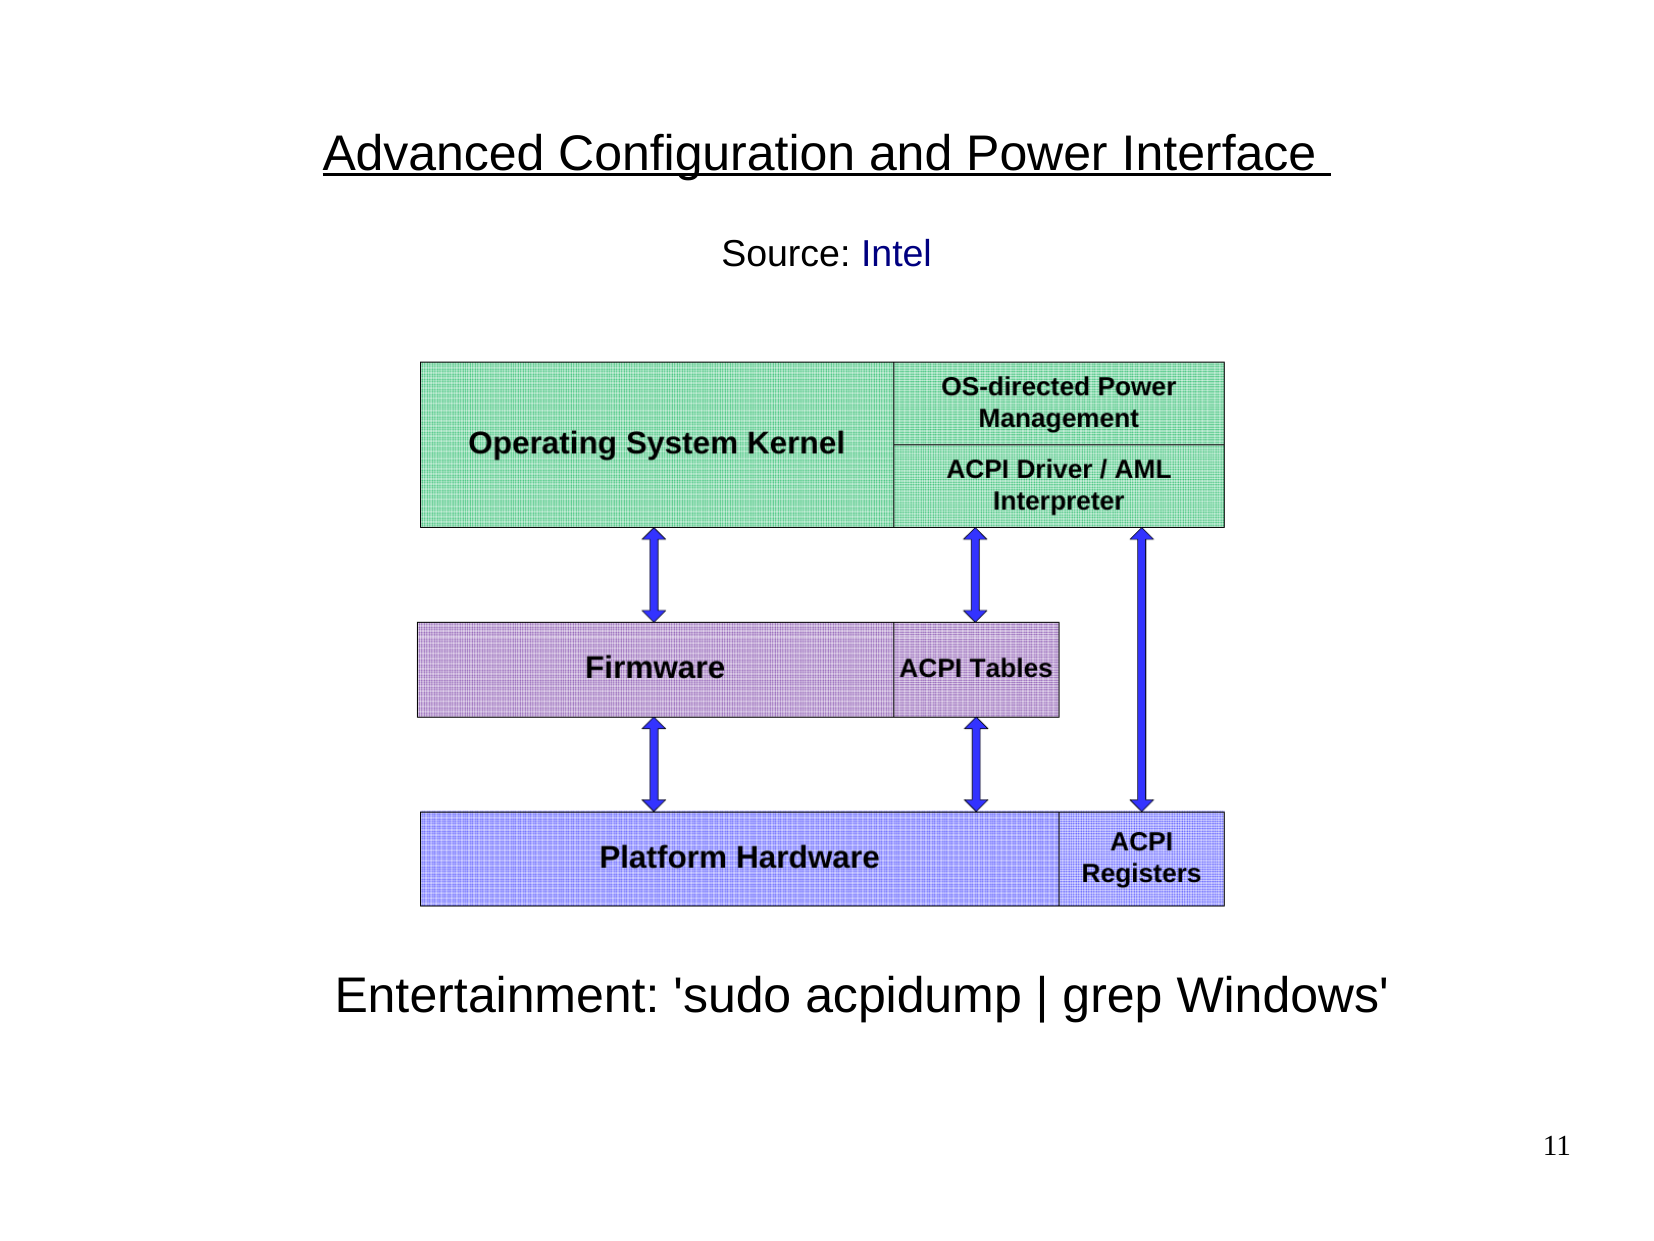

# Advanced Configuration and Power Interface
Source: Intel
Entertainment: 'sudo acpidump | grep Windows'
11